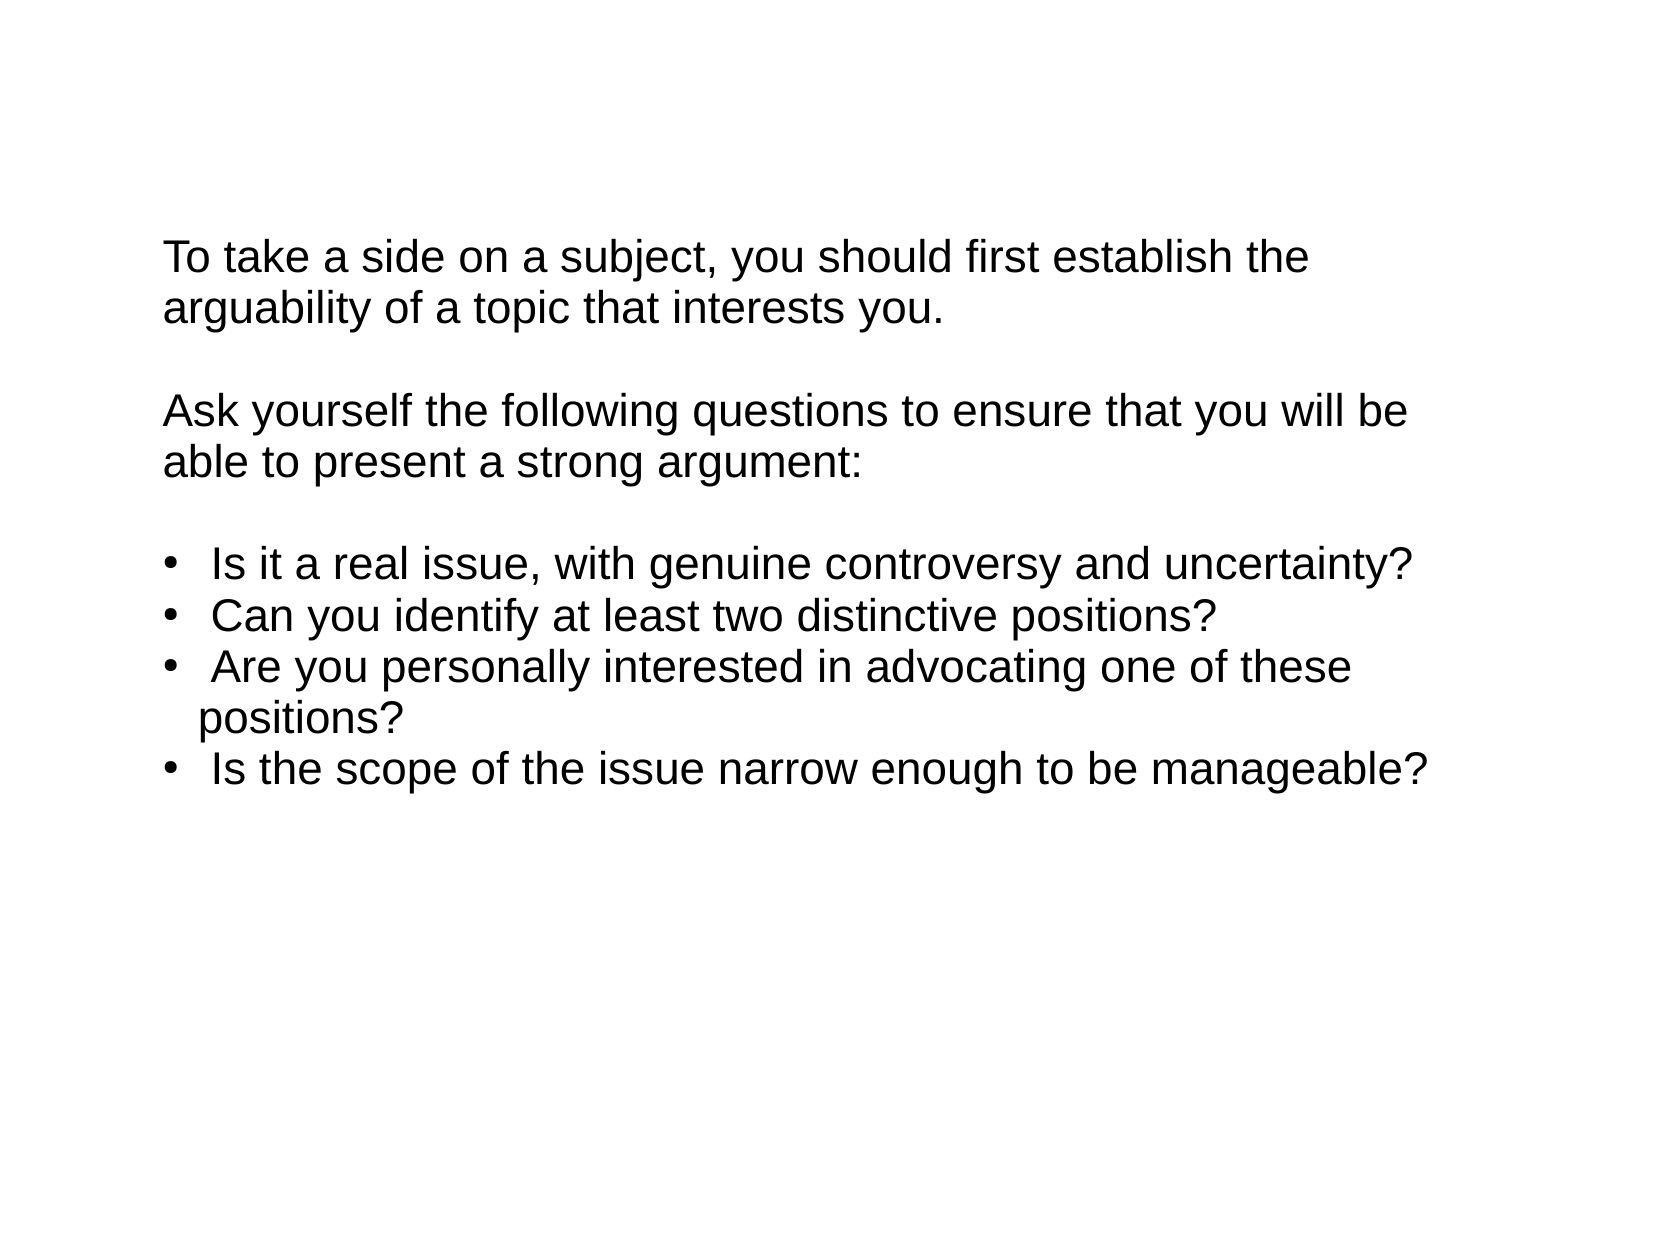

To take a side on a subject, you should first establish the arguability of a topic that interests you.
Ask yourself the following questions to ensure that you will be able to present a strong argument:
 Is it a real issue, with genuine controversy and uncertainty?
 Can you identify at least two distinctive positions?
 Are you personally interested in advocating one of these positions?
 Is the scope of the issue narrow enough to be manageable?